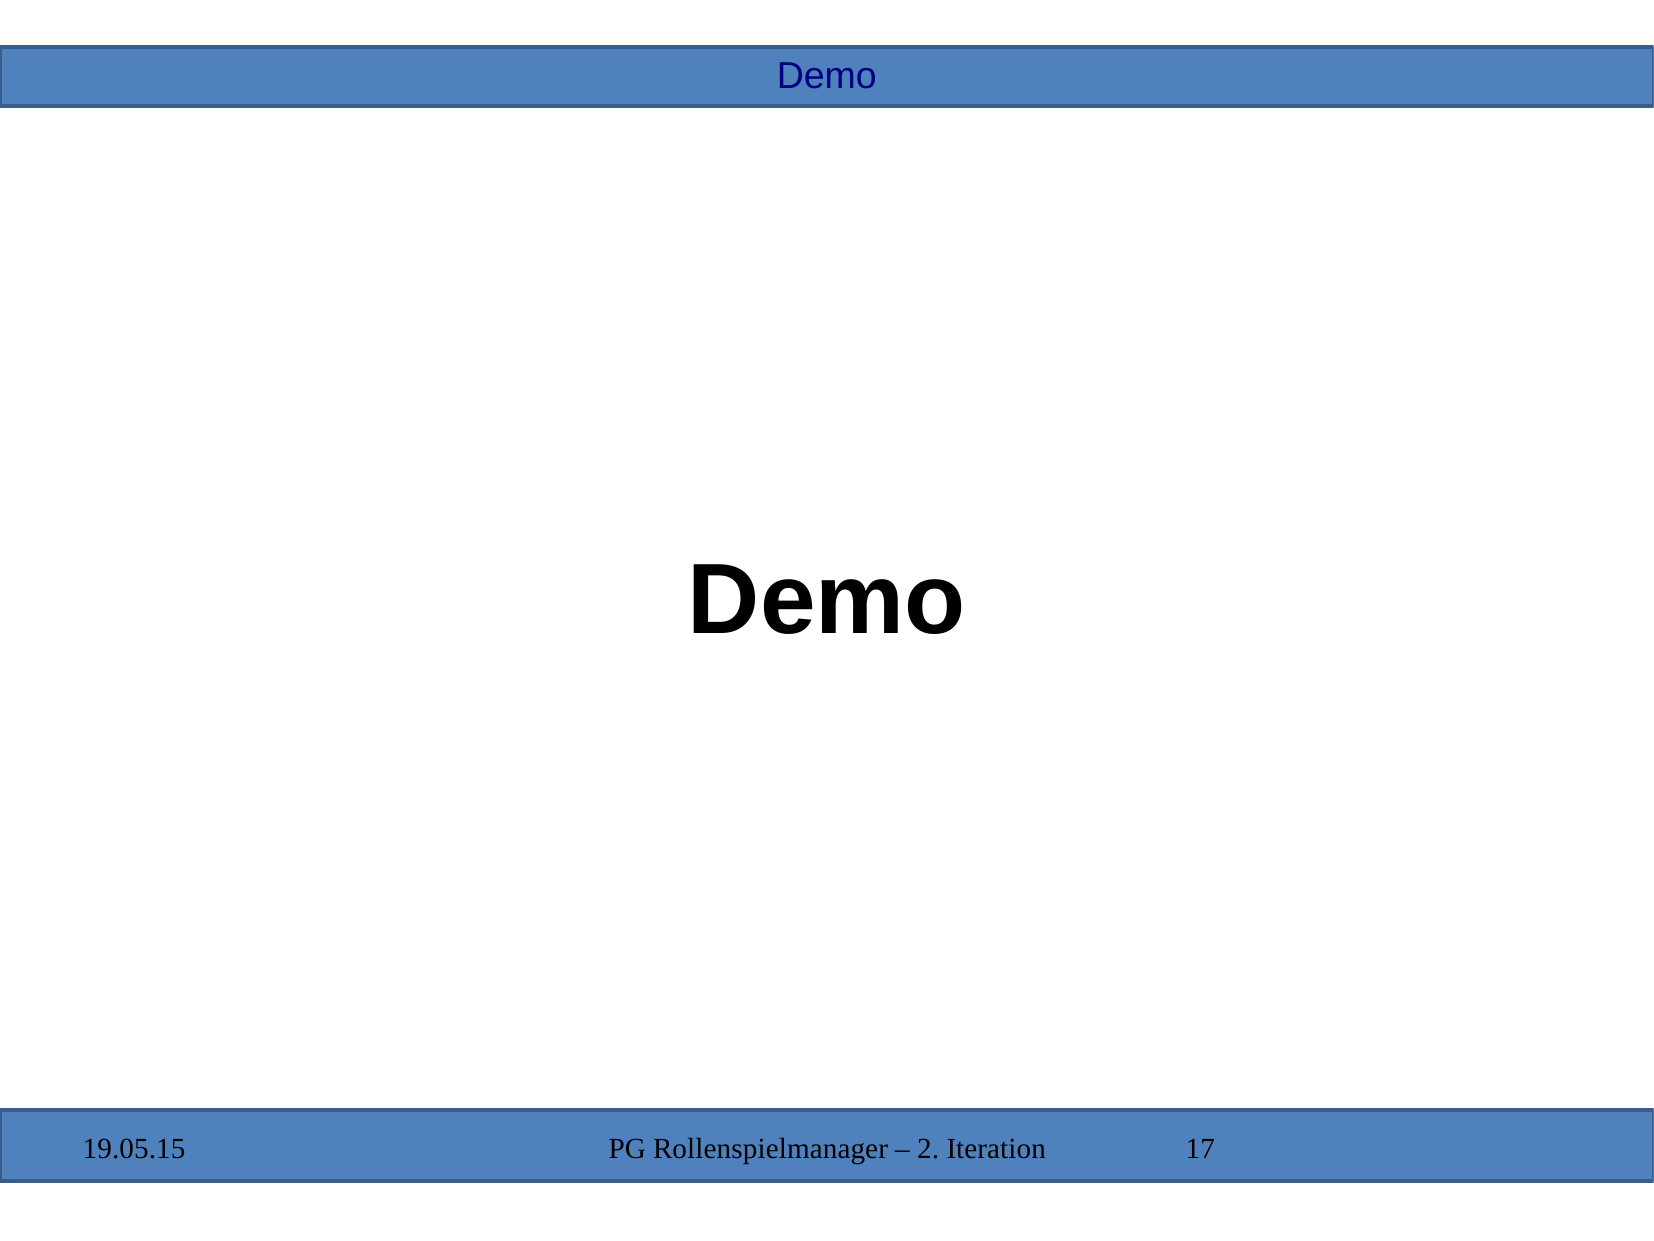

Demo
# Demo
19.05.15
PG Rollenspielmanager – 2. Iteration
16